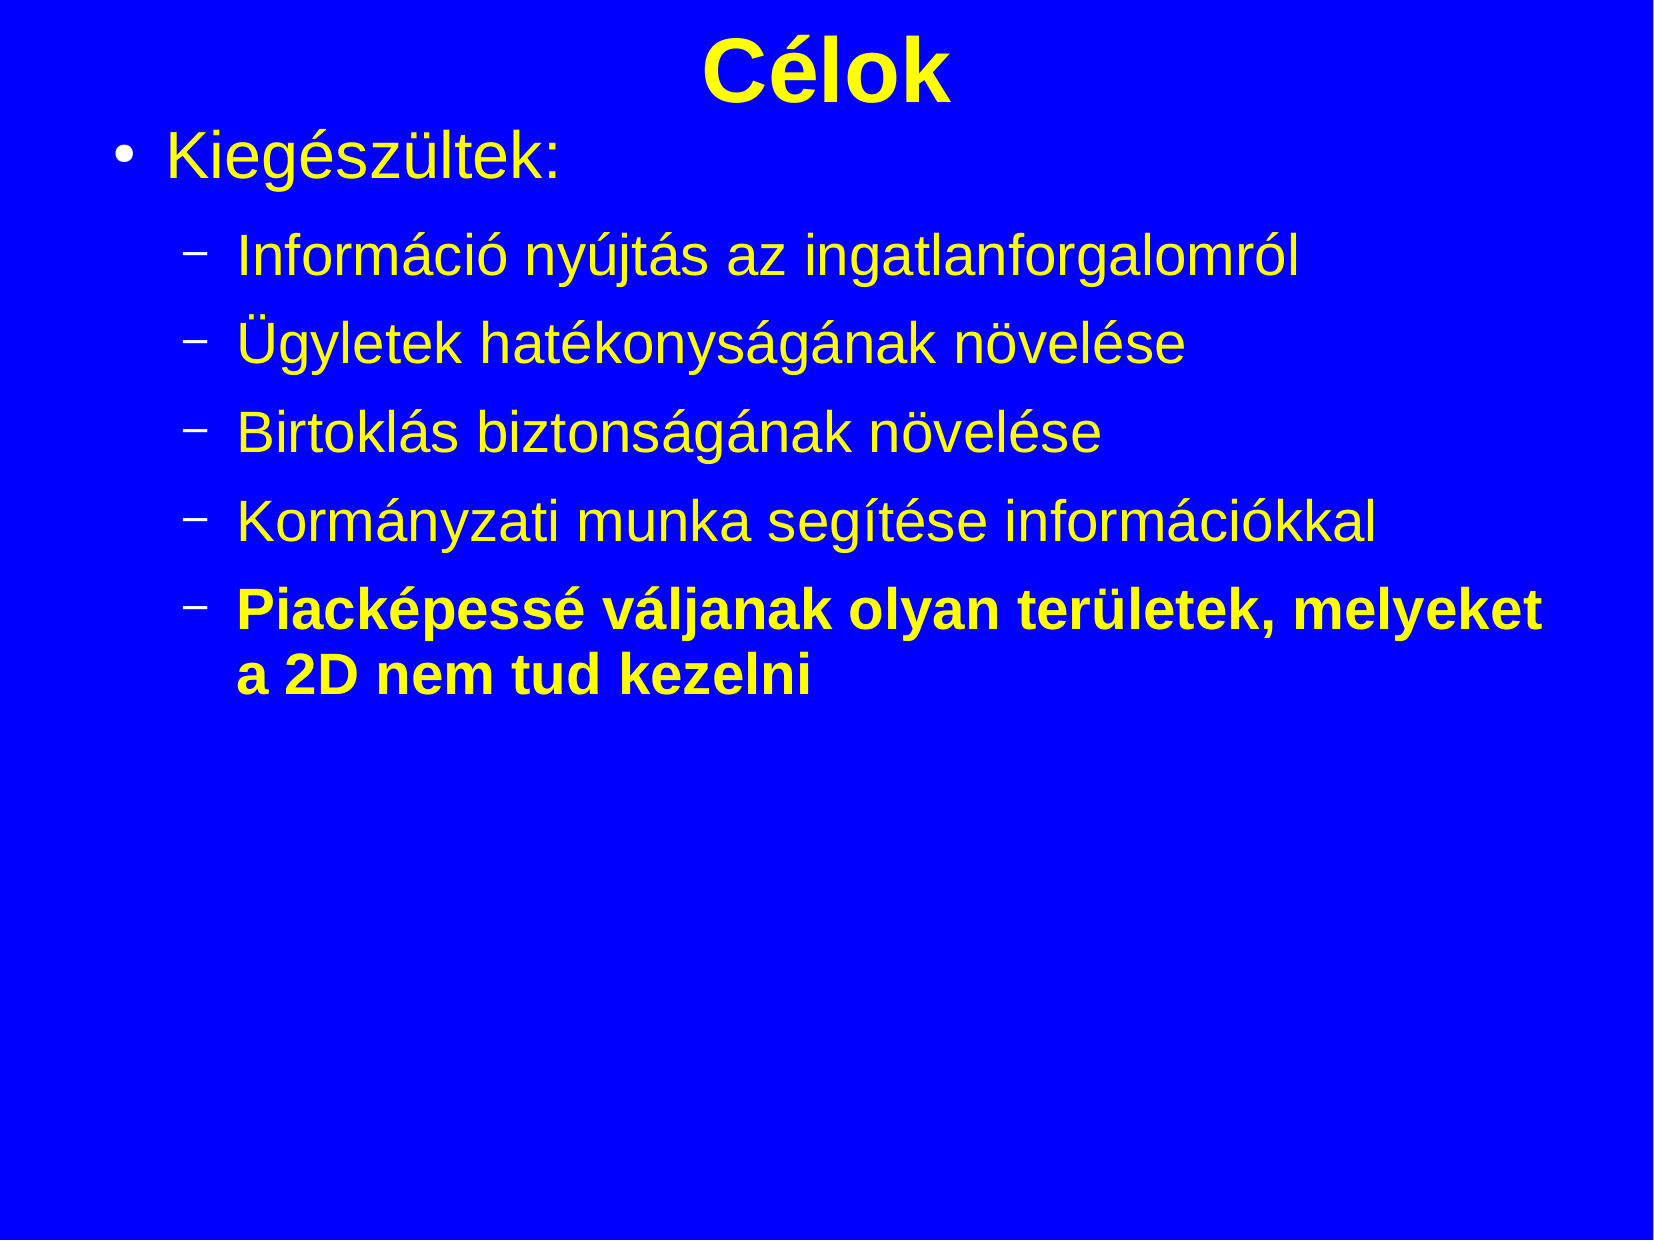

# Célok
Kiegészültek:
Információ nyújtás az ingatlanforgalomról
Ügyletek hatékonyságának növelése
Birtoklás biztonságának növelése
Kormányzati munka segítése információkkal
Piacképessé váljanak olyan területek, melyeket a 2D nem tud kezelni